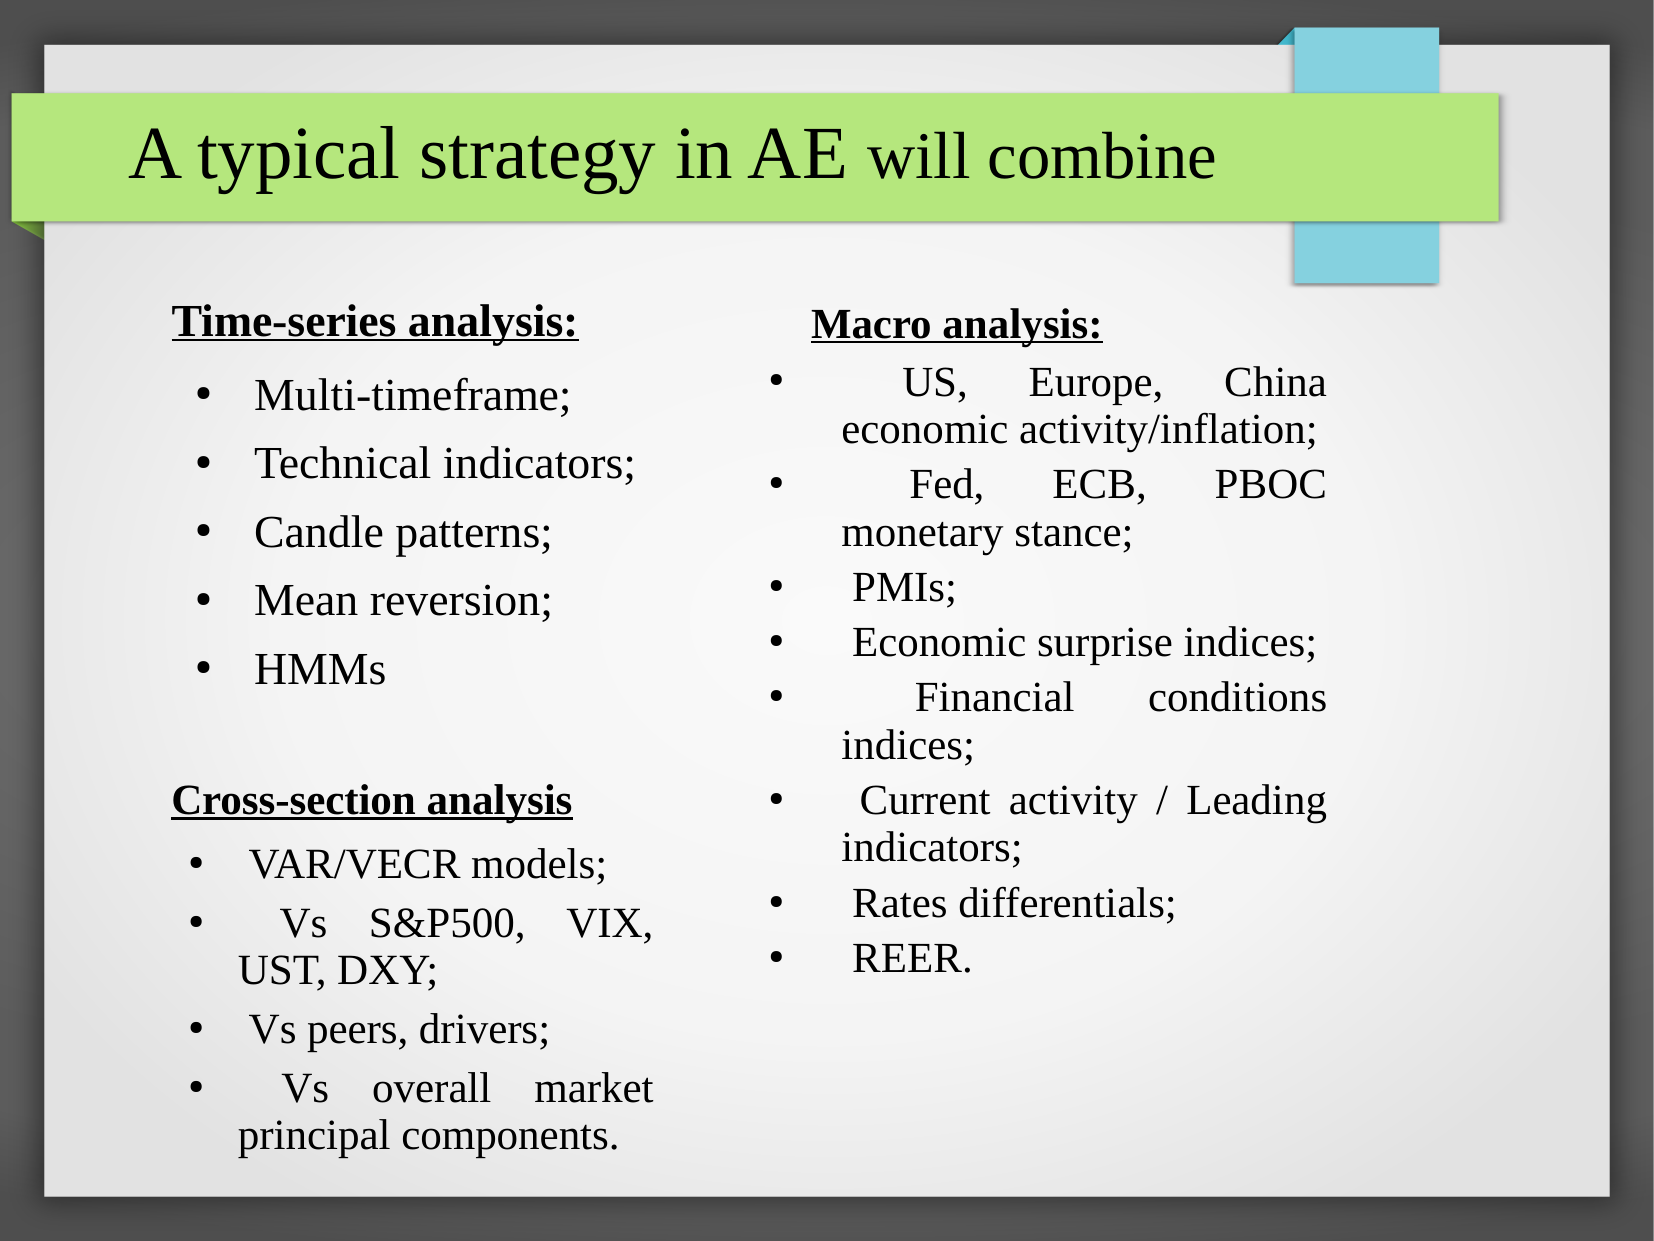

# A typical strategy in AE will combine
Time-series analysis:
 Multi-timeframe;
 Technical indicators;
 Candle patterns;
 Mean reversion;
 HMMs
Macro analysis:
 US, Europe, China economic activity/inflation;
 Fed, ECB, PBOC monetary stance;
 PMIs;
 Economic surprise indices;
 Financial conditions indices;
 Current activity / Leading indicators;
 Rates differentials;
 REER.
Cross-section analysis
 VAR/VECR models;
 Vs S&P500, VIX, UST, DXY;
 Vs peers, drivers;
 Vs overall market principal components.